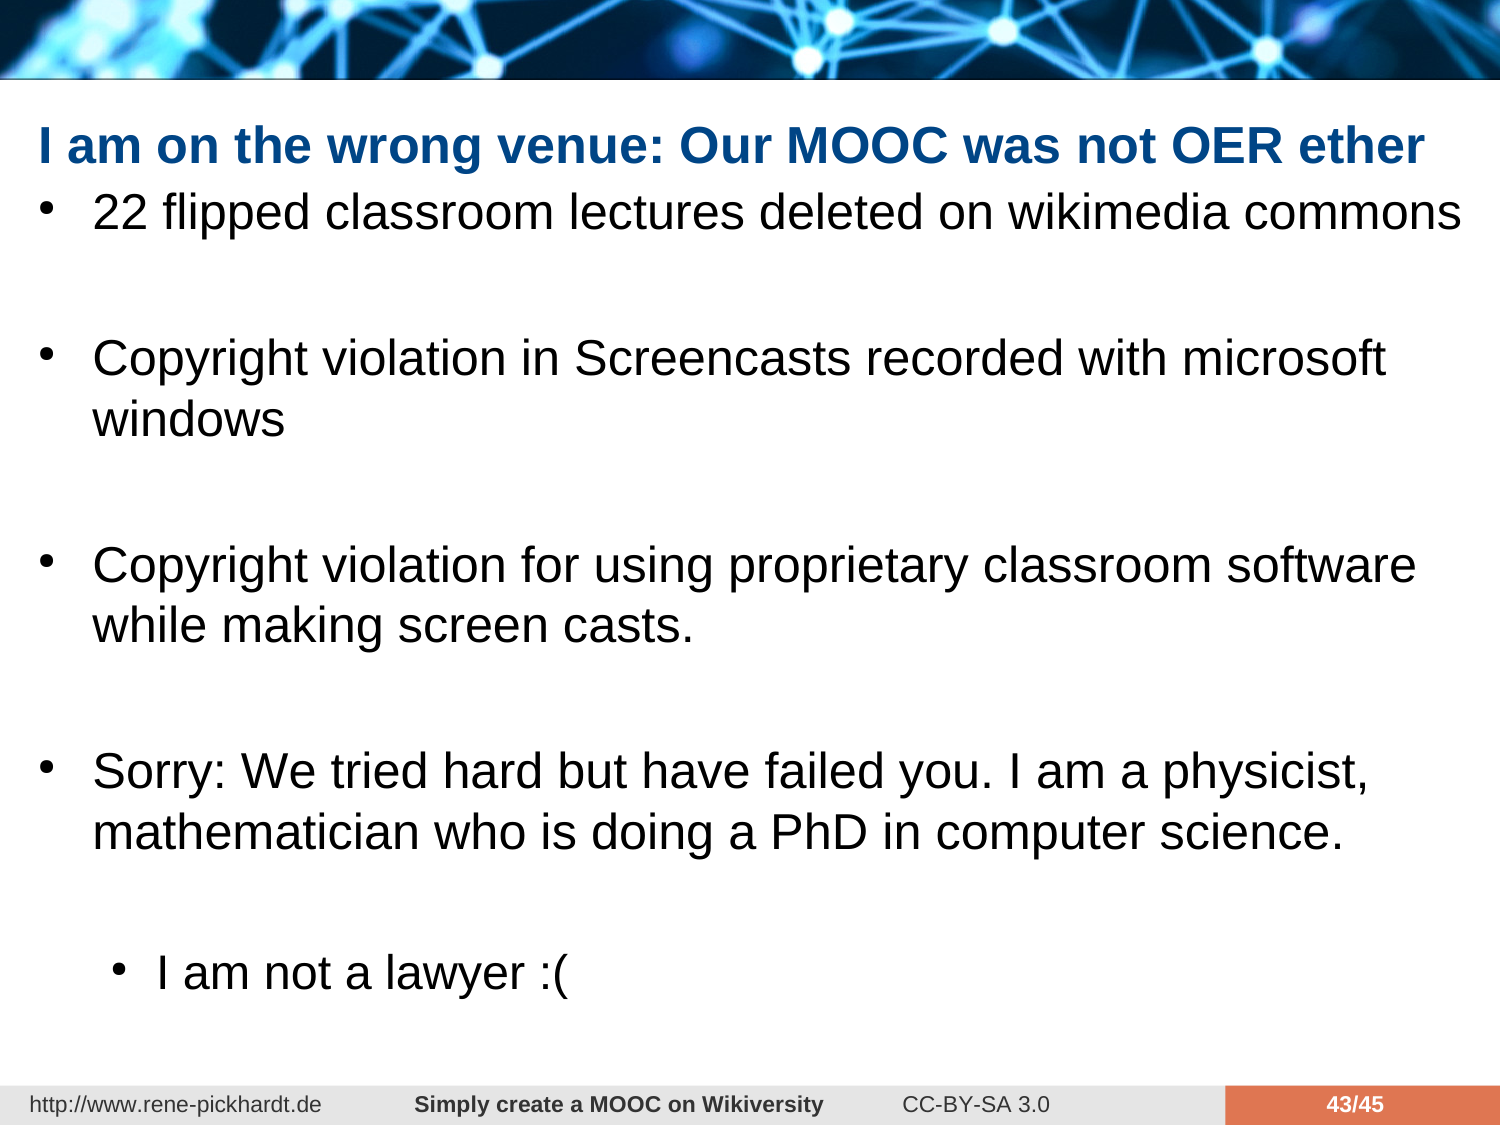

# I am on the wrong venue: Our MOOC was not OER ether
22 flipped classroom lectures deleted on wikimedia commons
Copyright violation in Screencasts recorded with microsoft windows
Copyright violation for using proprietary classroom software while making screen casts.
Sorry: We tried hard but have failed you. I am a physicist, mathematician who is doing a PhD in computer science.
I am not a lawyer :(